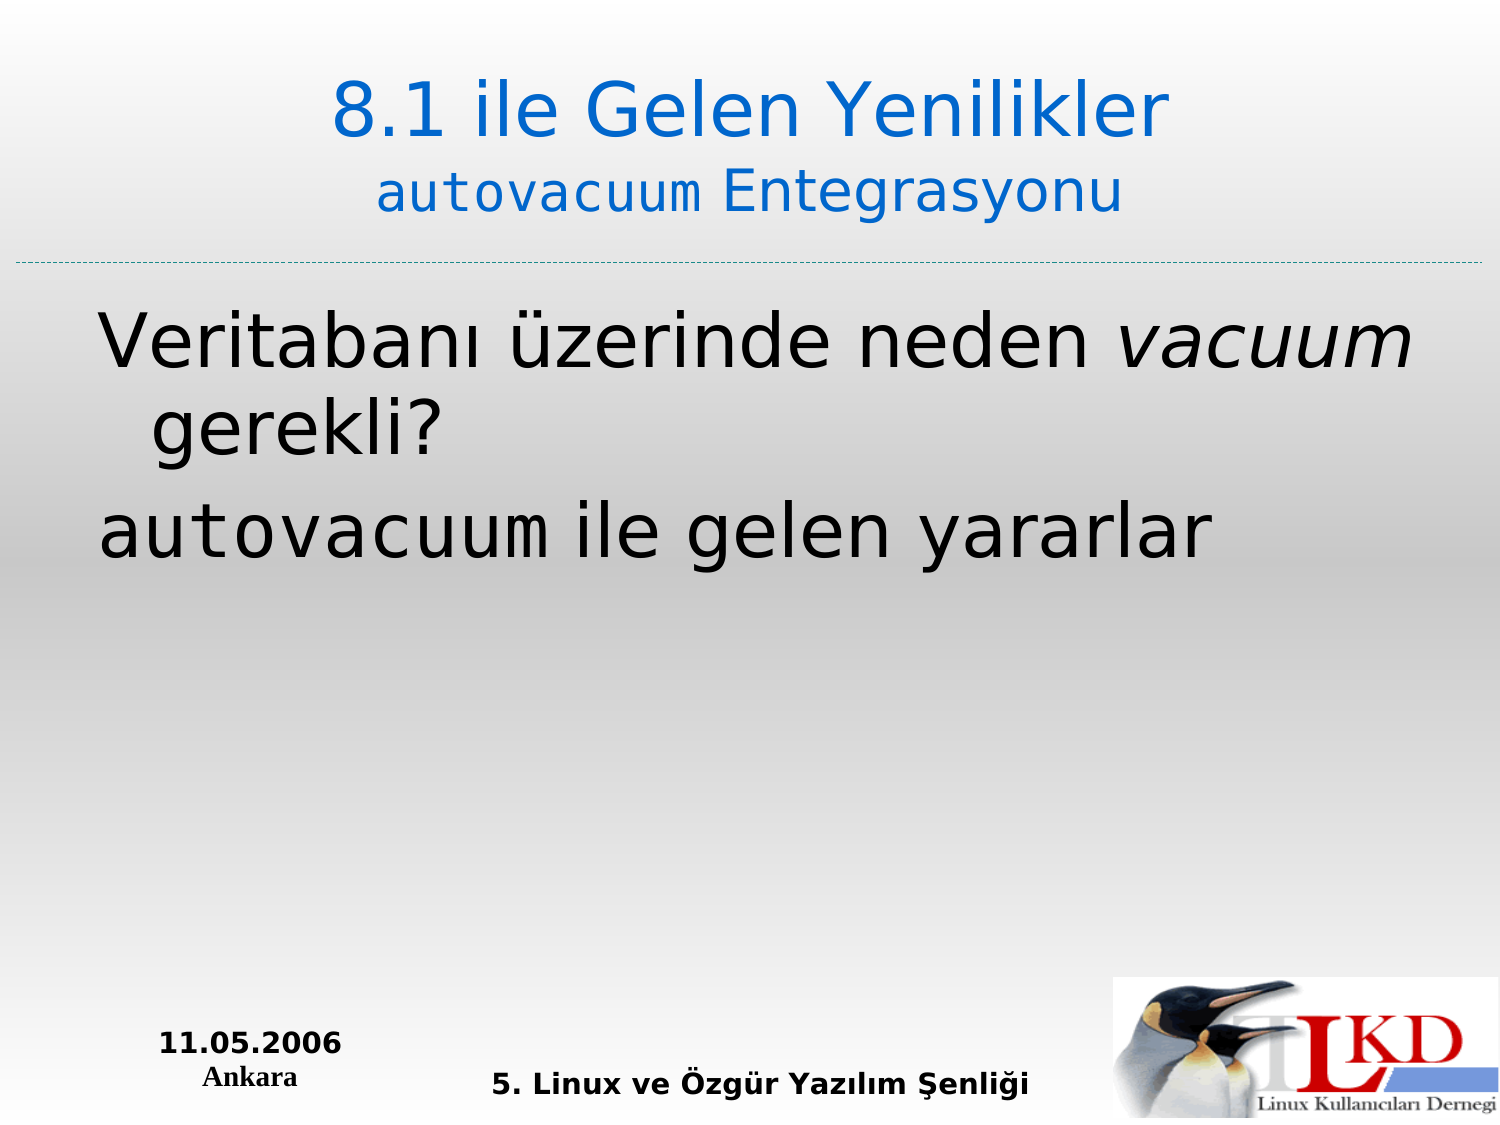

# 8.1 ile Gelen Yenilikler autovacuum Entegrasyonu
Veritabanı üzerinde neden vacuum gerekli?
autovacuum ile gelen yararlar